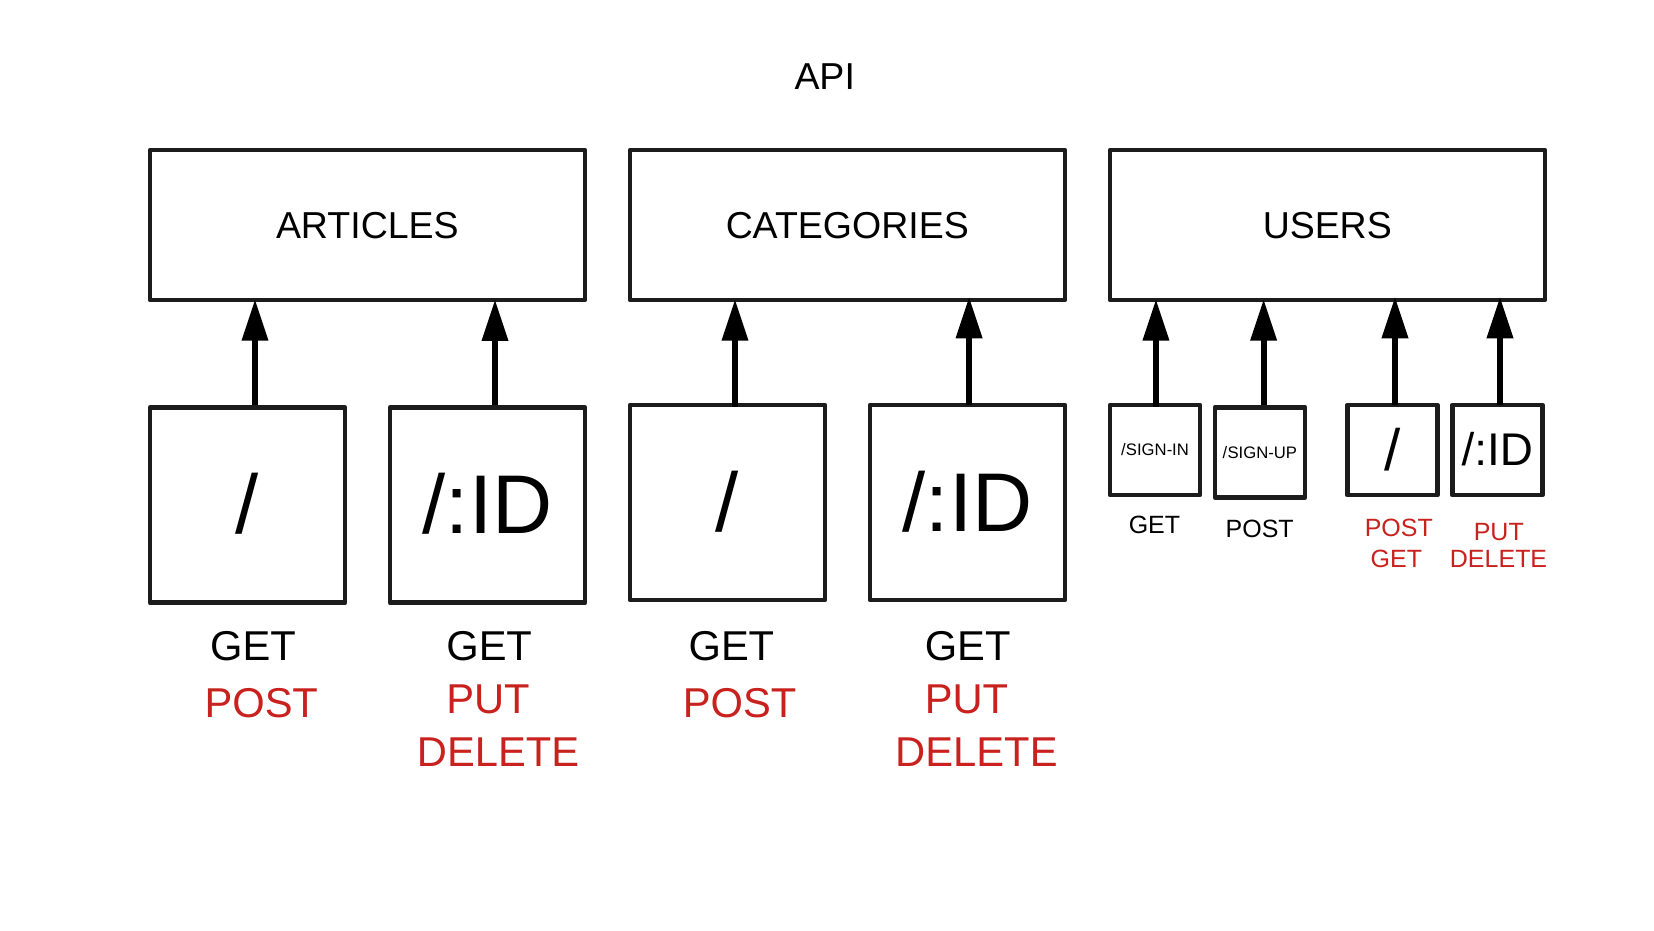

API
ARTICLES
CATEGORIES
USERS
/
/:ID
/SIGN-IN
/
/:ID
/SIGN-UP
/
/:ID
GET
POST
POST
PUT
GET
DELETE
GET
GET
GET
GET
PUT
PUT
POST
POST
DELETE
DELETE